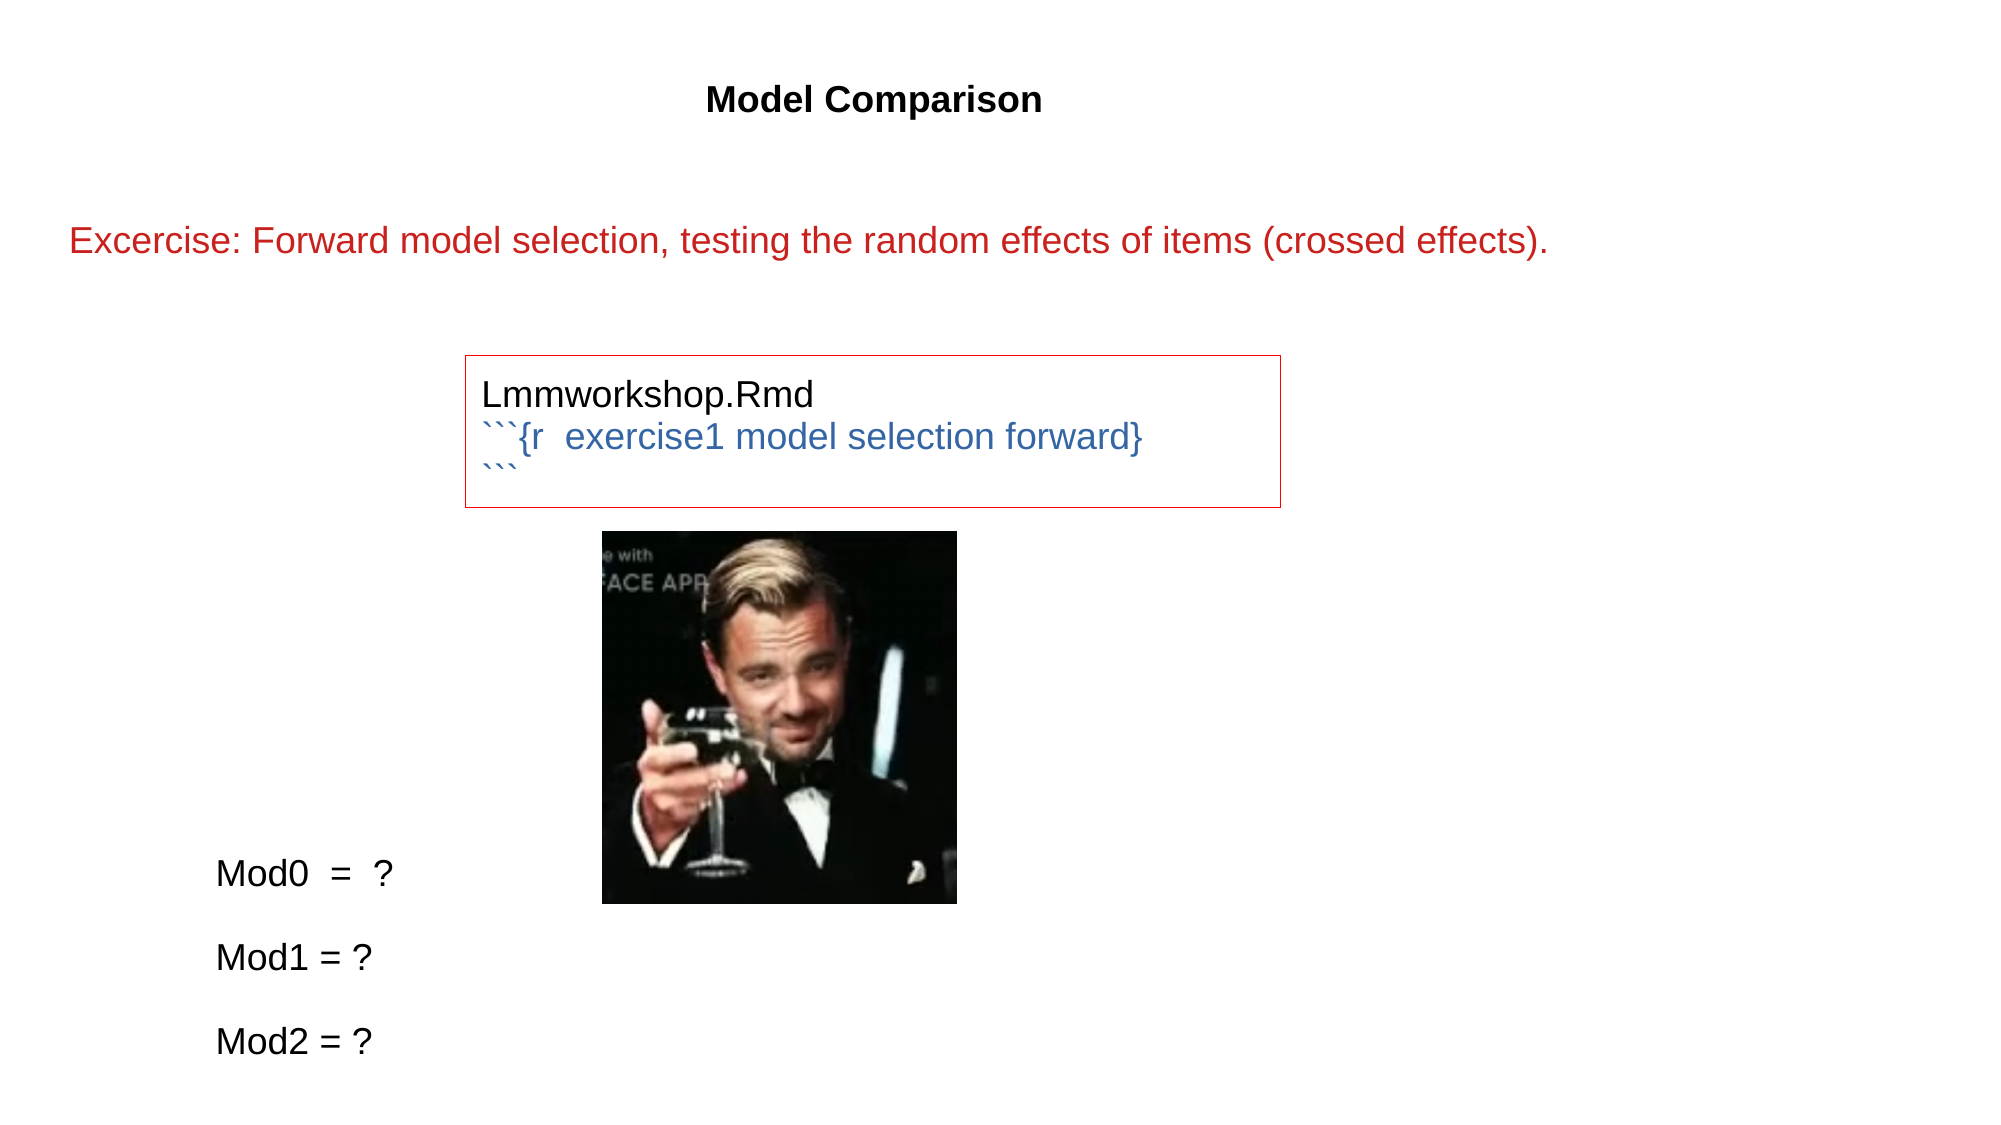

Model Comparison
Excercise: Forward model selection, testing the random effects of items (crossed effects).
Lmmworkshop.Rmd
```{r exercise1 model selection forward}
```
Mod0 = ?
Mod1 = ?
Mod2 = ?